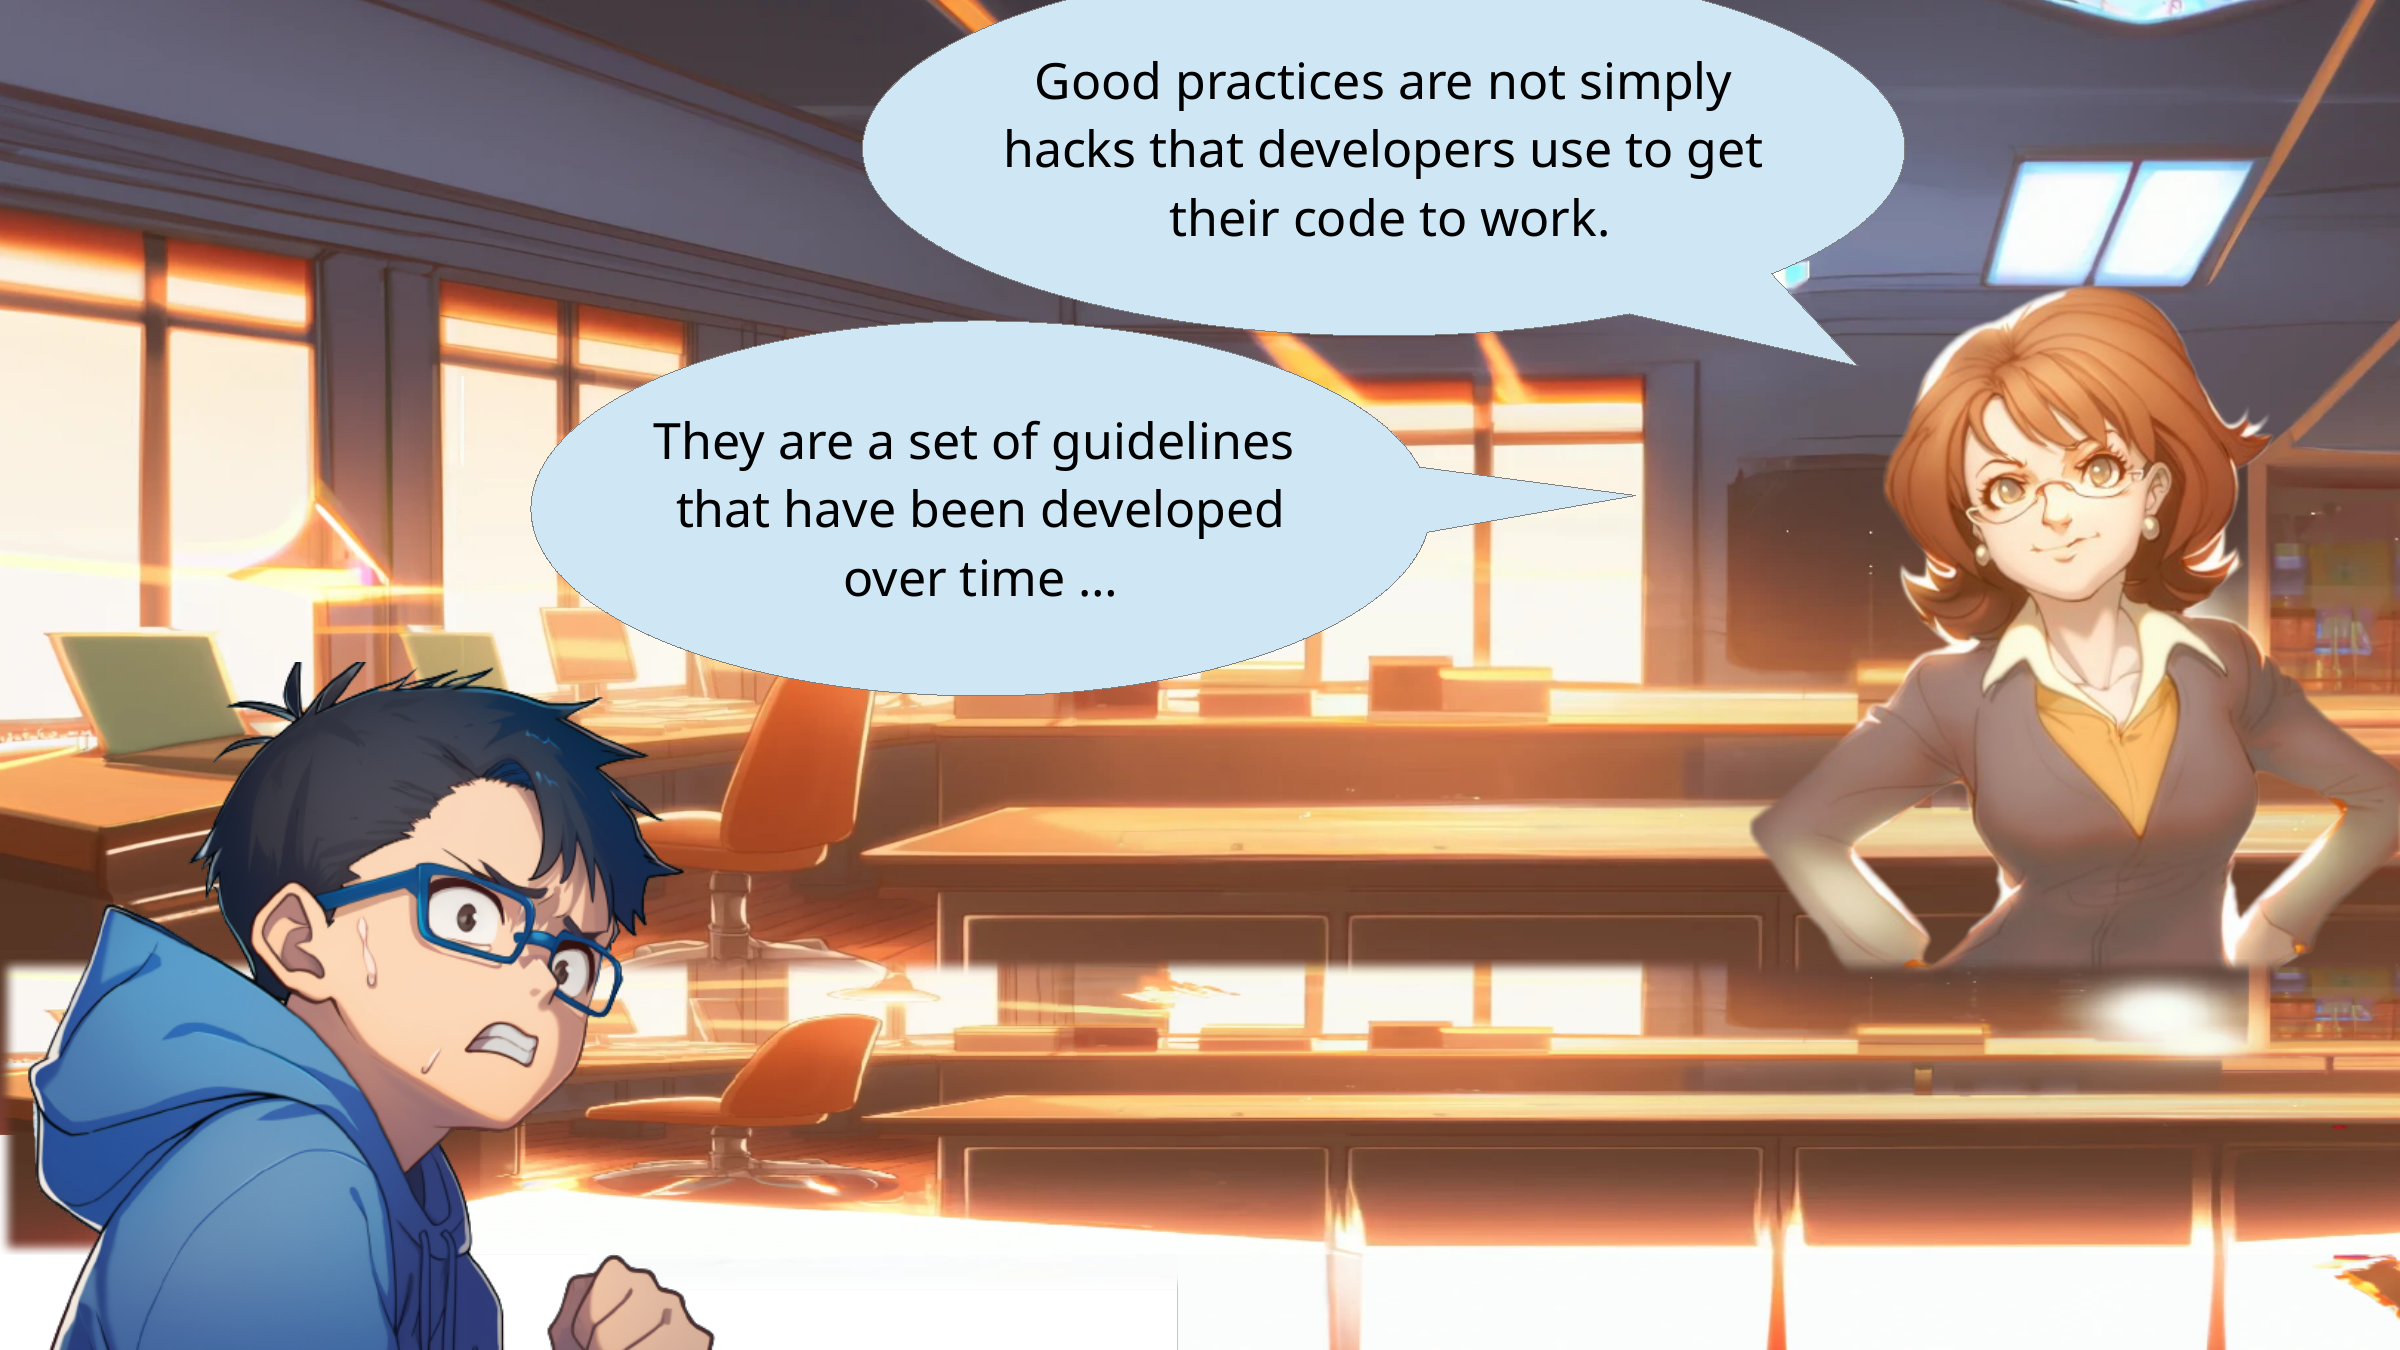

Good practices are not simply
hacks that developers use to get
 their code to work.
They are a set of guidelines
that have been developed
over time …